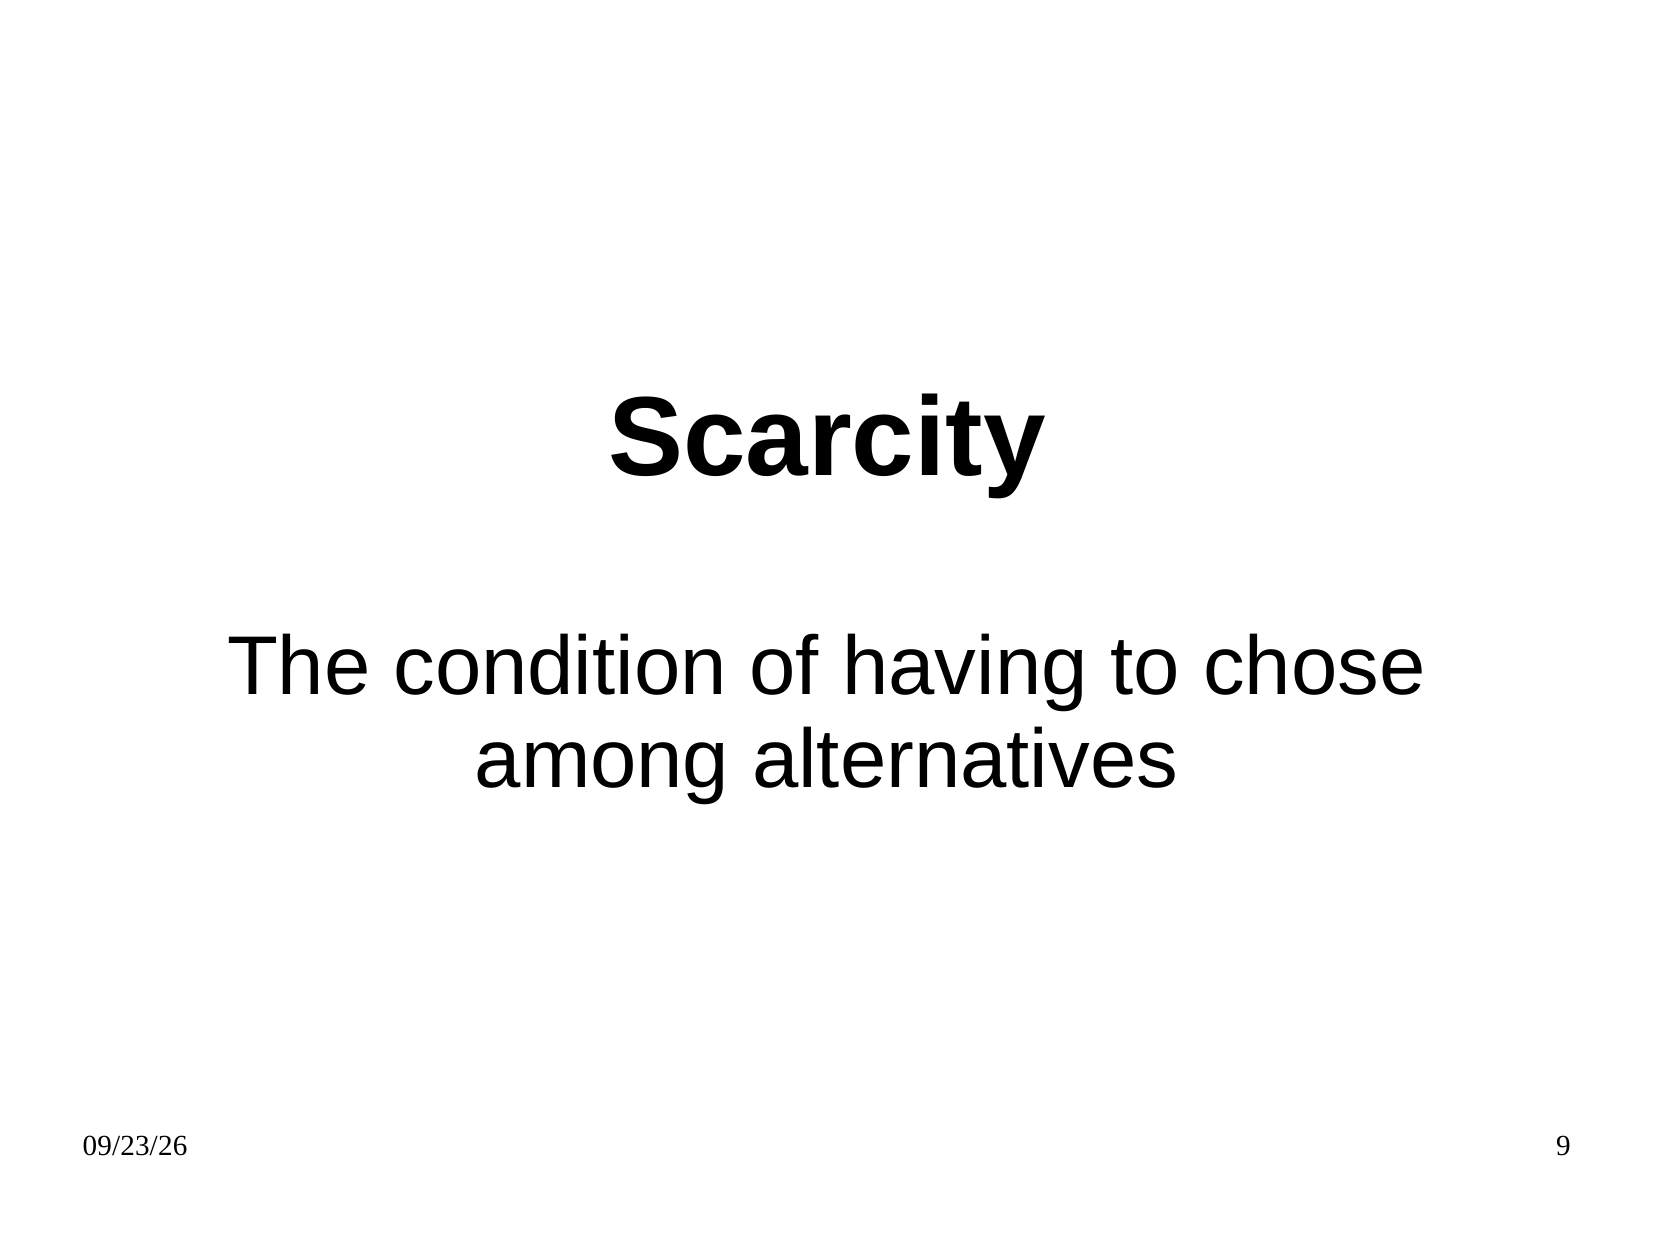

# Scarcity
The condition of having to chose
among alternatives
9